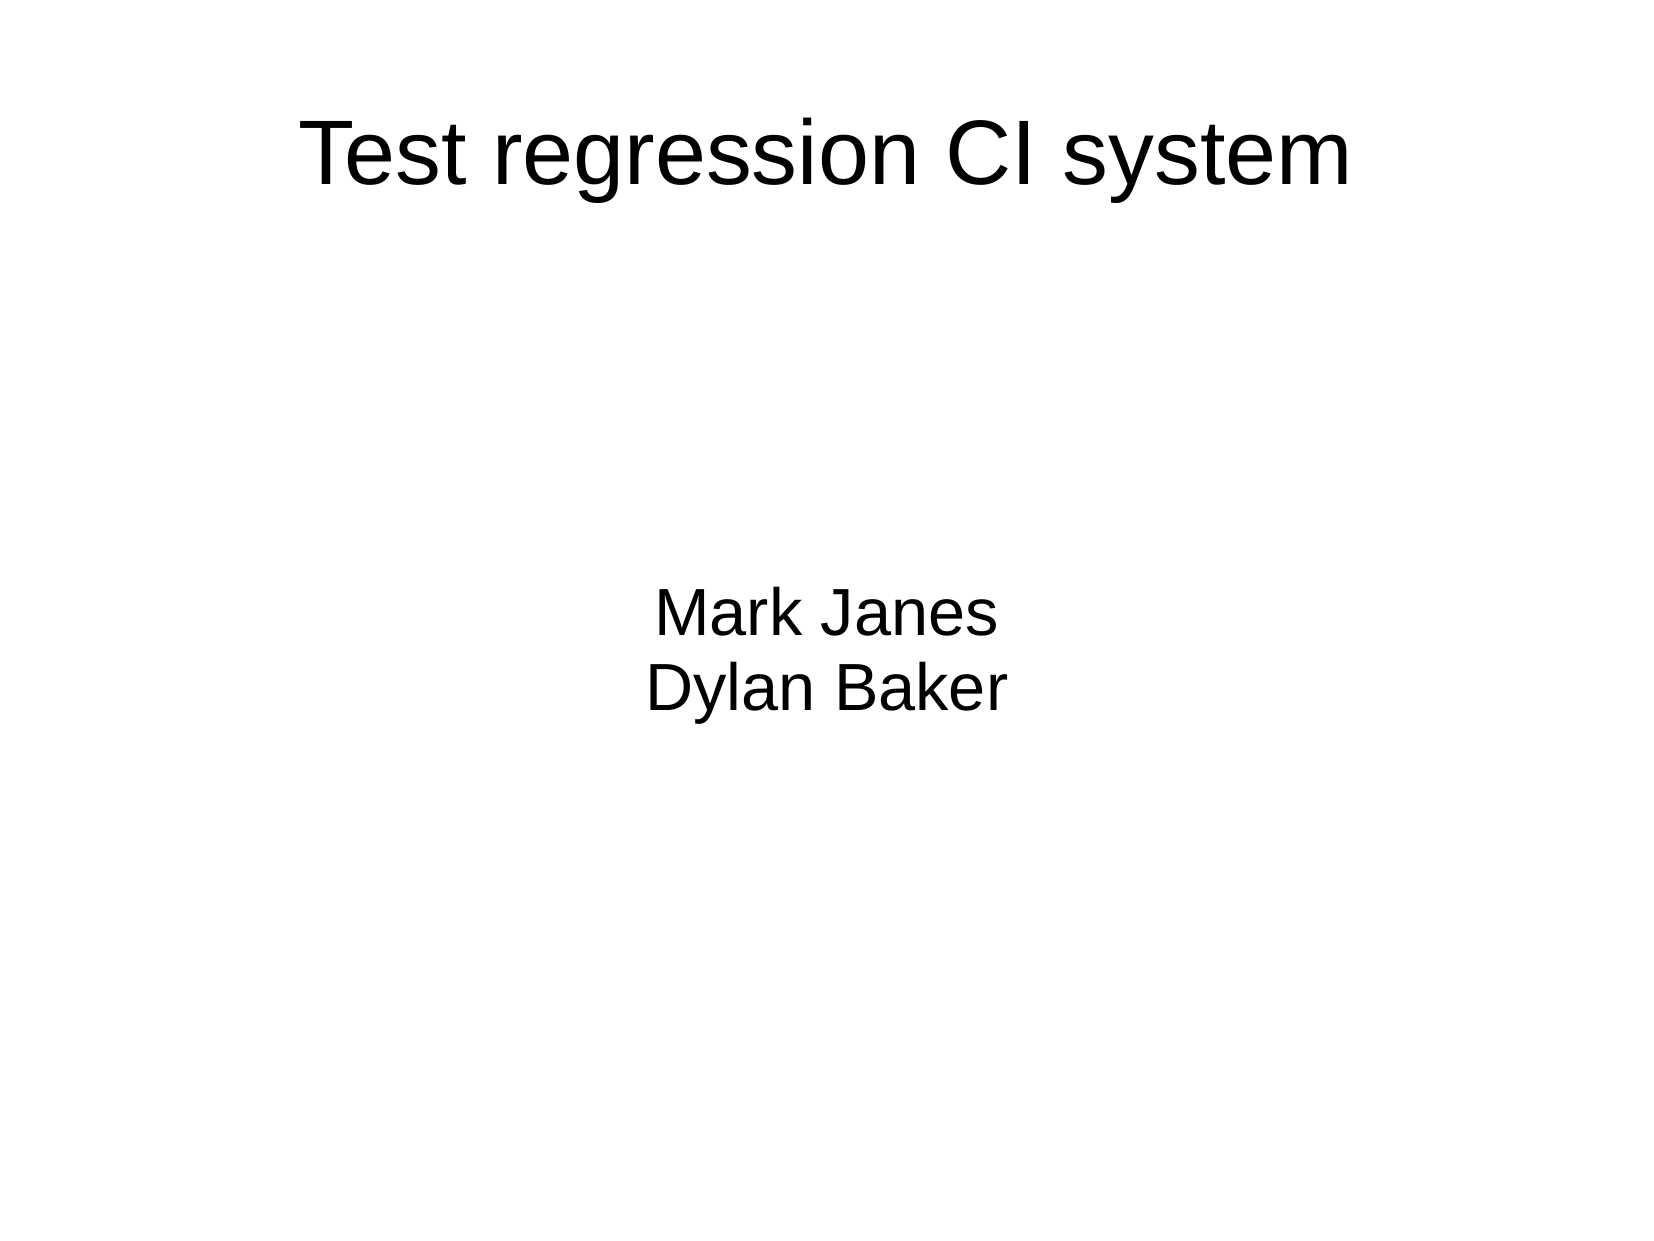

# Test regression CI system
Mark Janes
Dylan Baker